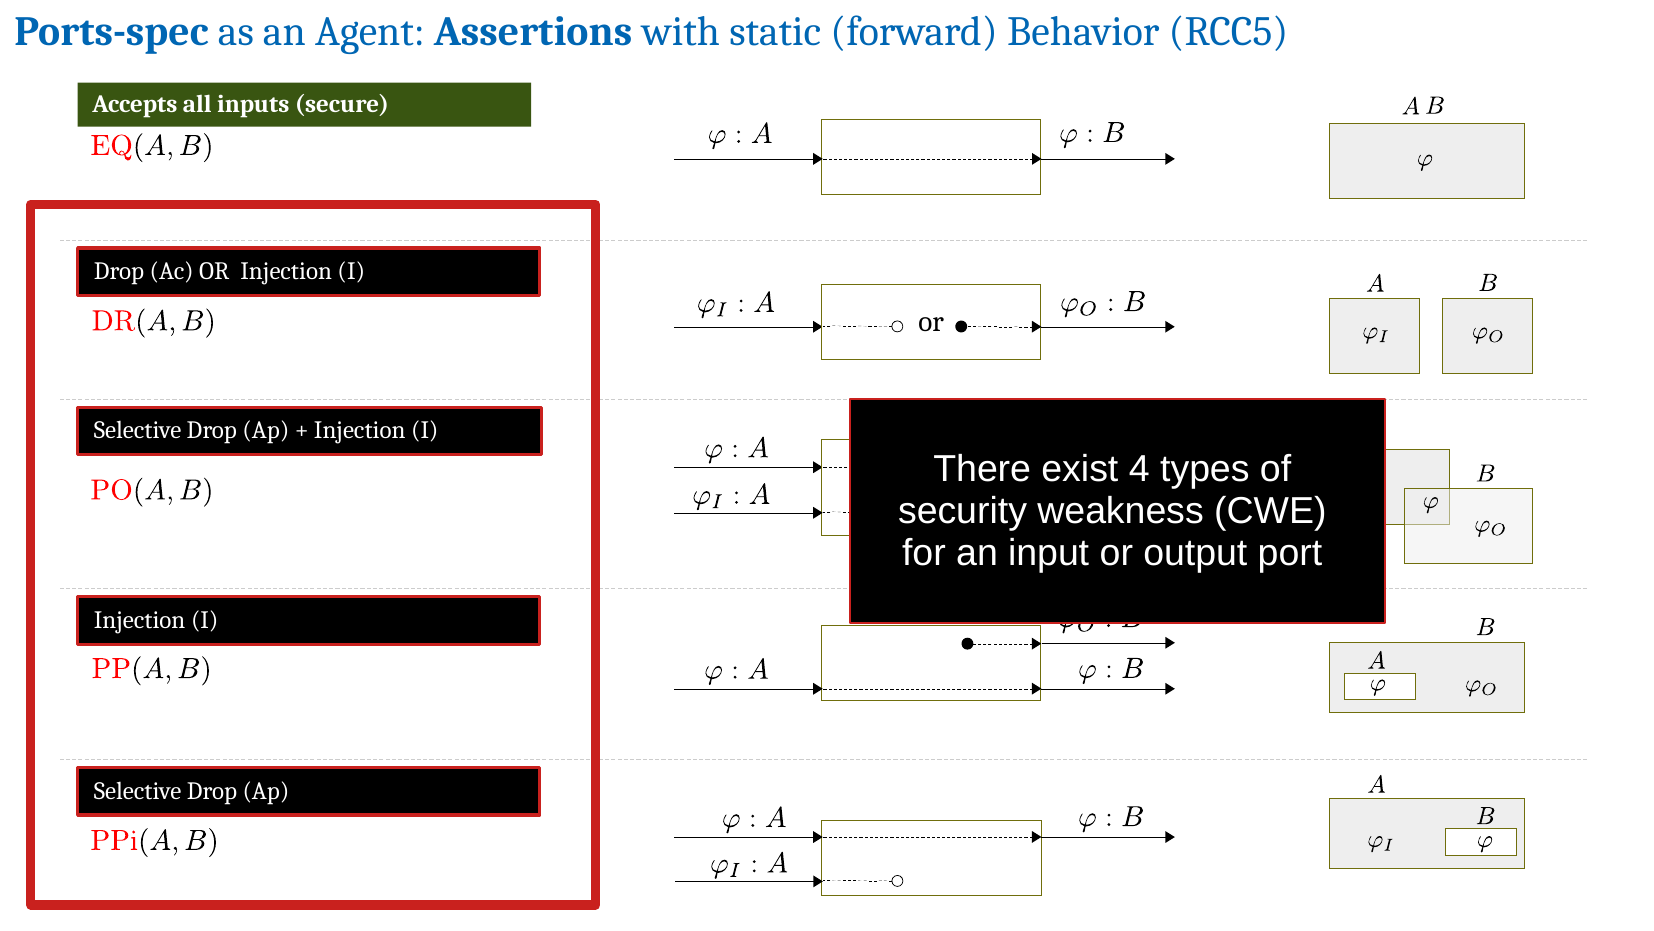

Ports-spec as an Agent: Assertions with static (forward) Behavior (RCC5)
Accepts all inputs (secure)
Drop (Ac) OR Injection (I)
or
There exist 4 types of
security weakness (CWE)
for an input or output port
Selective Drop (Ap) + Injection (I)
or
Injection (I)
Selective Drop (Ap)